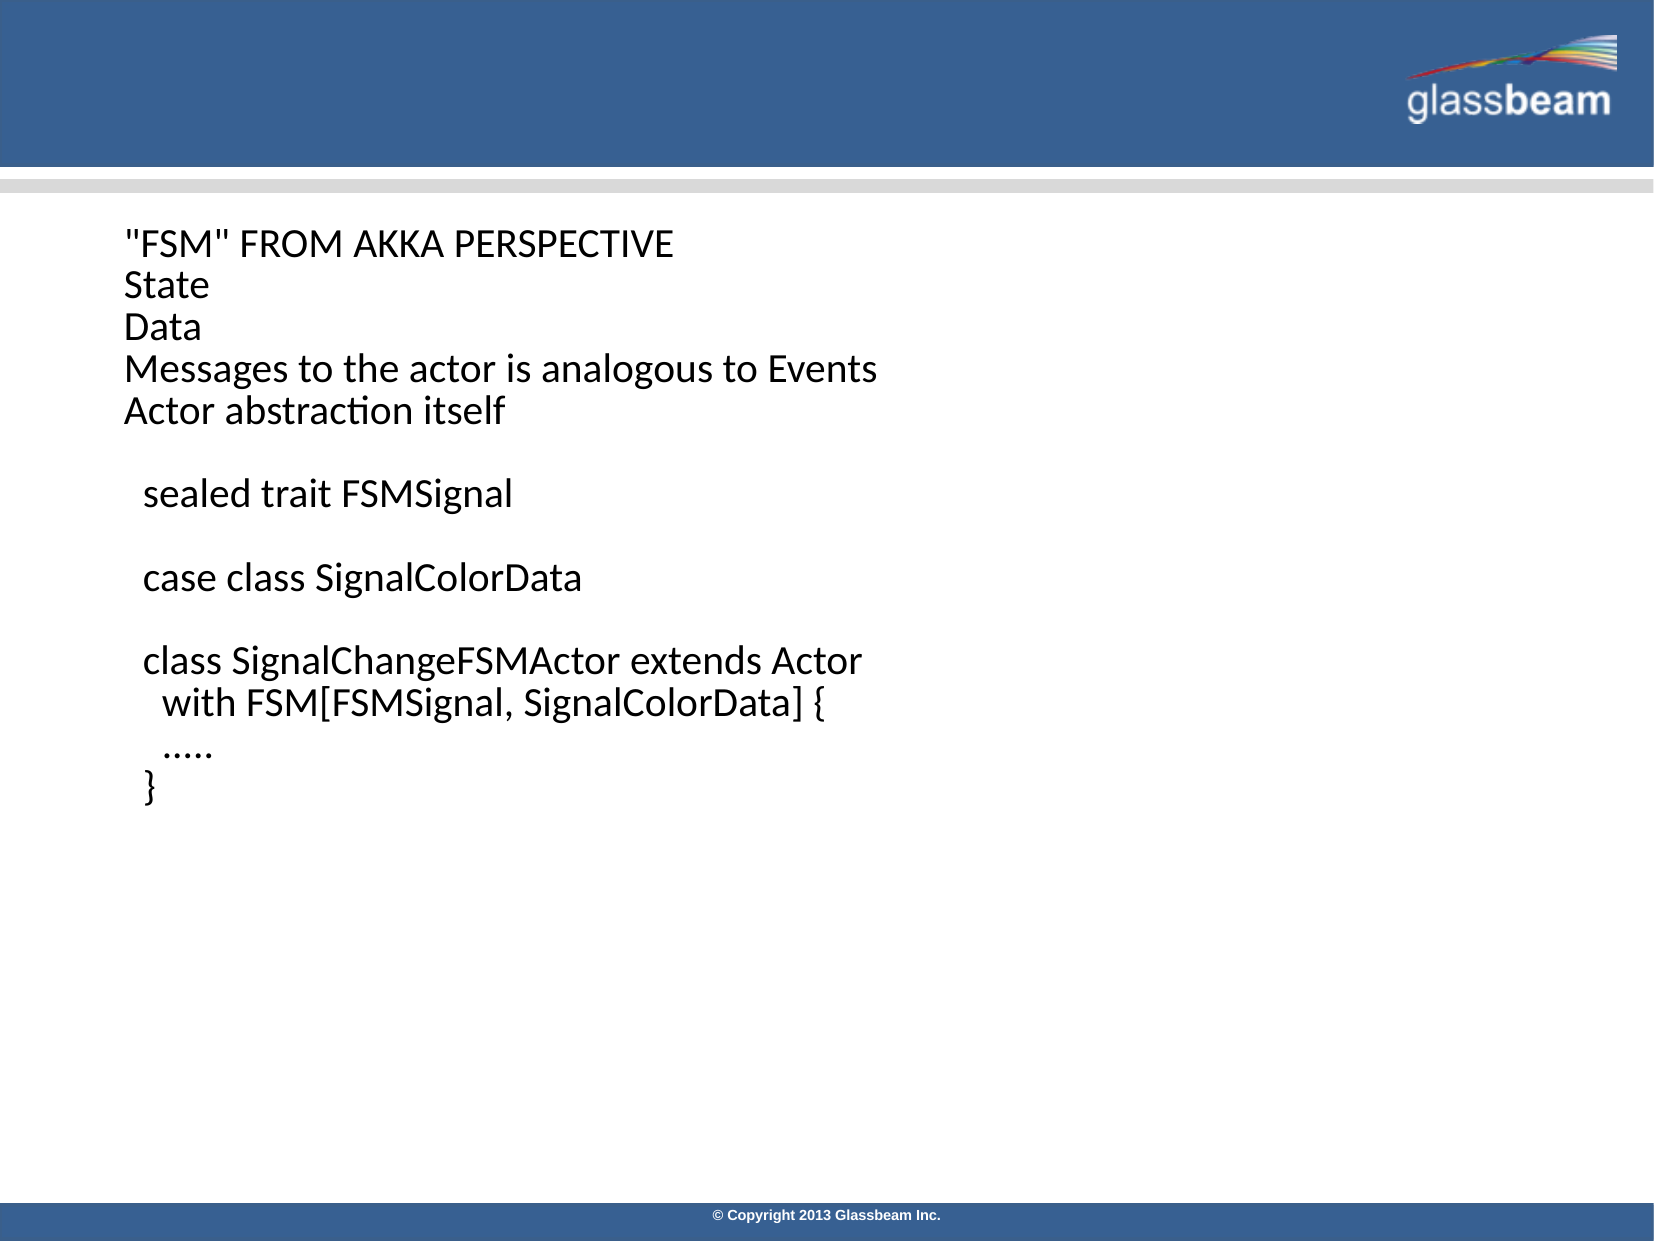

# "FSM" FROM AKKA PERSPECTIVE State Data Messages to the actor is analogous to Events Actor abstraction itself sealed trait FSMSignal case class SignalColorData class SignalChangeFSMActor extends Actor with FSM[FSMSignal, SignalColorData] { ..... }